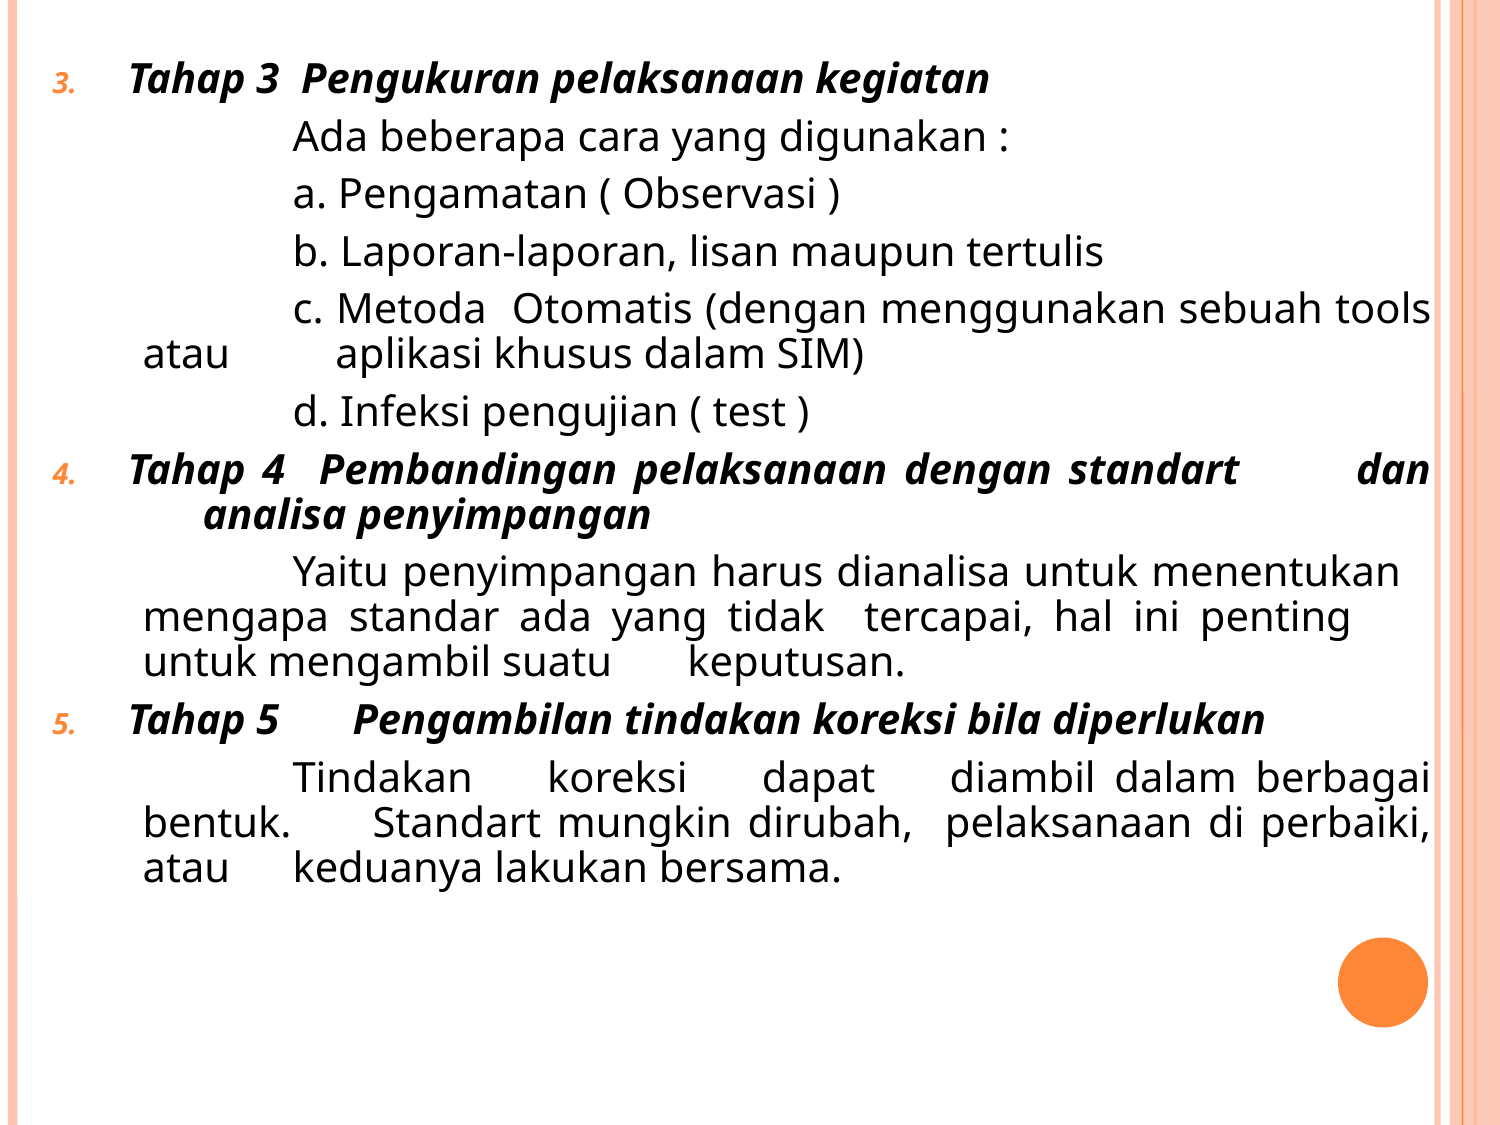

# Tahap 3 Pengukuran pelaksanaan kegiatan
		Ada beberapa cara yang digunakan :
		a. Pengamatan ( Observasi )
		b. Laporan-laporan, lisan maupun tertulis
		c. Metoda Otomatis (dengan menggunakan sebuah tools atau 	 aplikasi khusus dalam SIM)
		d. Infeksi pengujian ( test )
Tahap 4 Pembandingan pelaksanaan dengan standart dan analisa penyimpangan
		Yaitu penyimpangan harus dianalisa untuk menentukan 	mengapa standar ada yang tidak tercapai, hal ini penting 	untuk mengambil suatu keputusan.
Tahap 5	Pengambilan tindakan koreksi bila diperlukan
		Tindakan koreksi dapat diambil dalam berbagai bentuk. 	Standart mungkin dirubah, pelaksanaan di perbaiki, atau 	keduanya lakukan bersama.